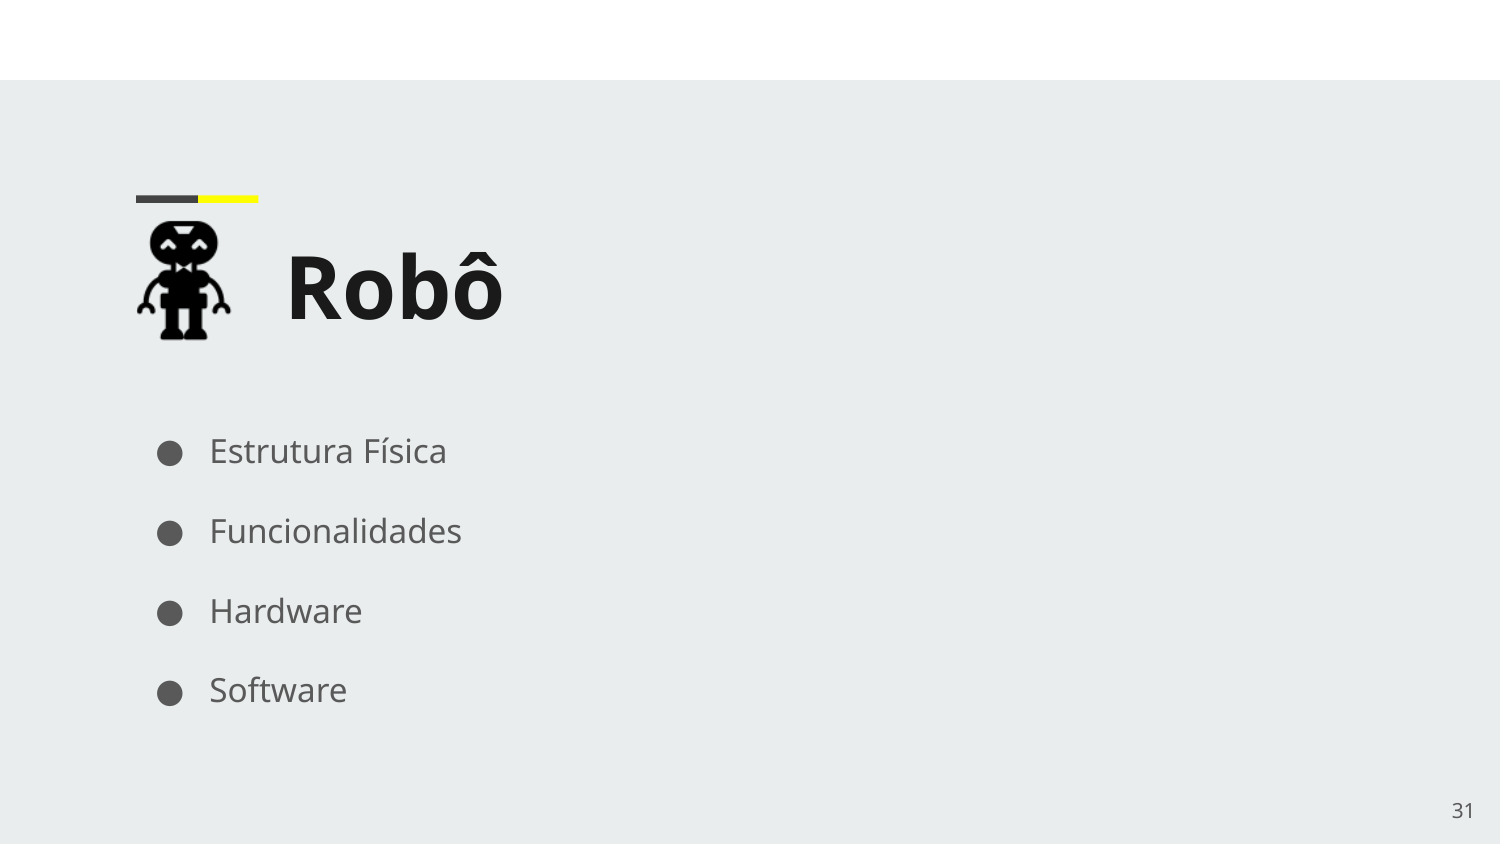

# Robô
Estrutura Física
Funcionalidades
Hardware
Software